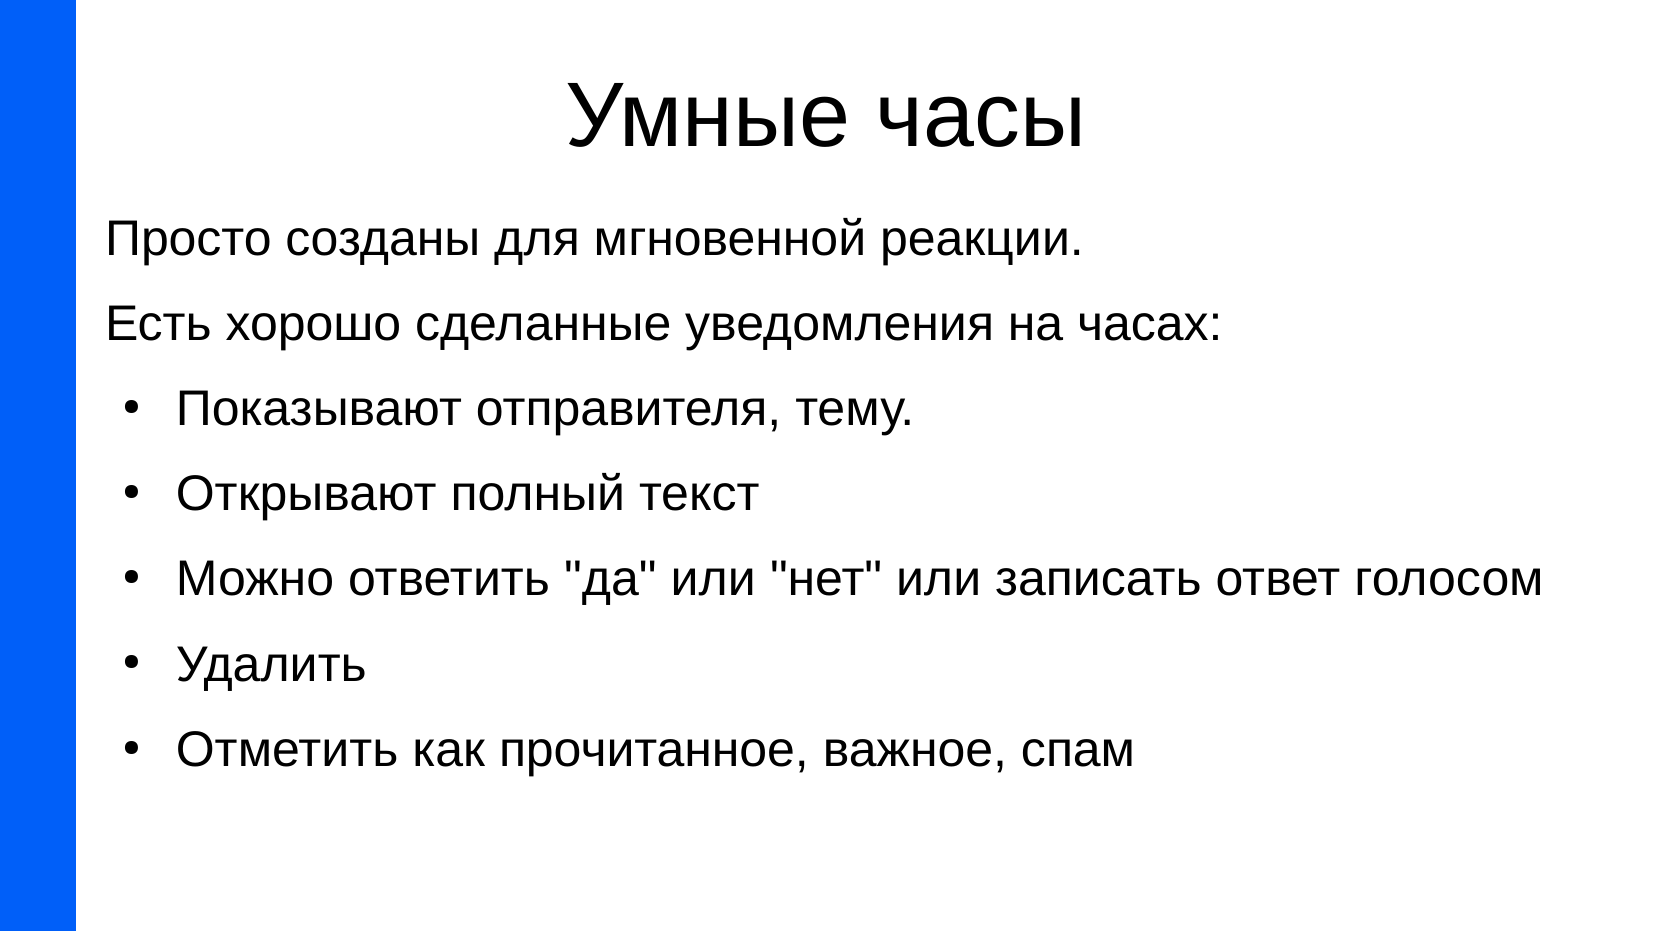

# Умные часы
Просто созданы для мгновенной реакции.
Есть хорошо сделанные уведомления на часах:
Показывают отправителя, тему.
Открывают полный текст
Можно ответить "да" или "нет" или записать ответ голосом
Удалить
Отметить как прочитанное, важное, спам